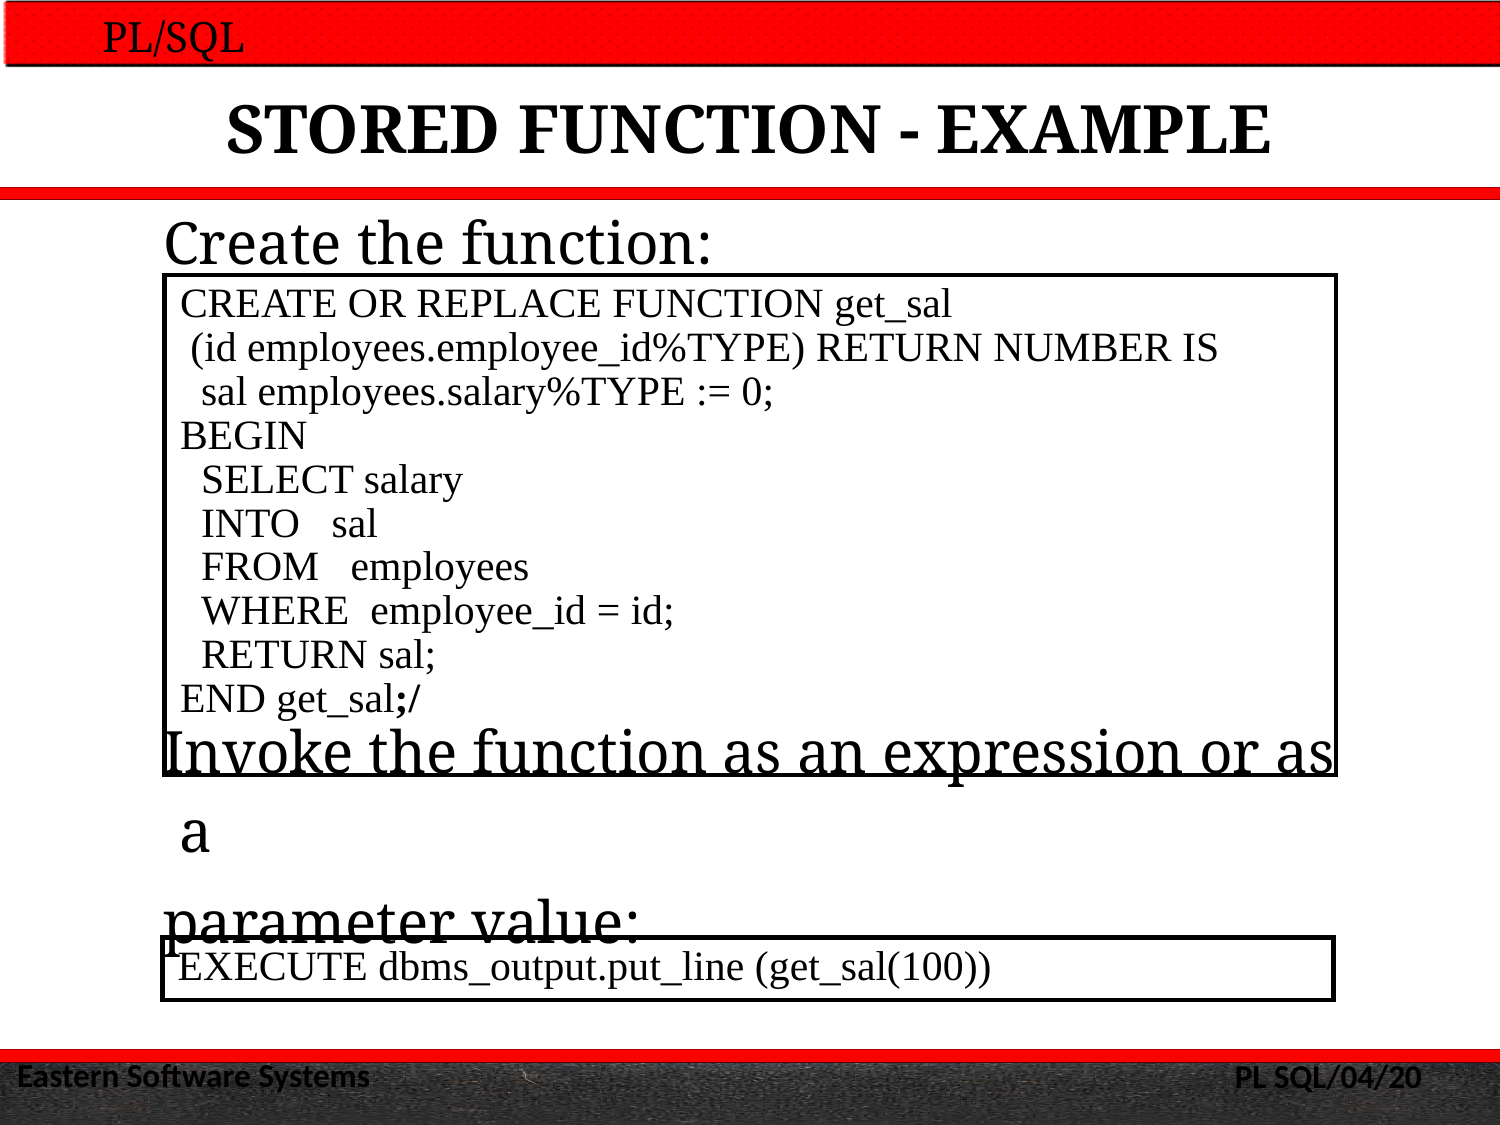

PL/SQL
STORED FUNCTION - EXAMPLE
Create the function:
Invoke the function as an expression or as a
parameter value:
CREATE OR REPLACE FUNCTION get_sal
 (id employees.employee_id%TYPE) RETURN NUMBER IS
 sal employees.salary%TYPE := 0;
BEGIN
 SELECT salary
 INTO sal
 FROM employees
 WHERE employee_id = id;
 RETURN sal;
END get_sal;/
EXECUTE dbms_output.put_line (get_sal(100))
Eastern Software Systems
				 PL SQL/04/20